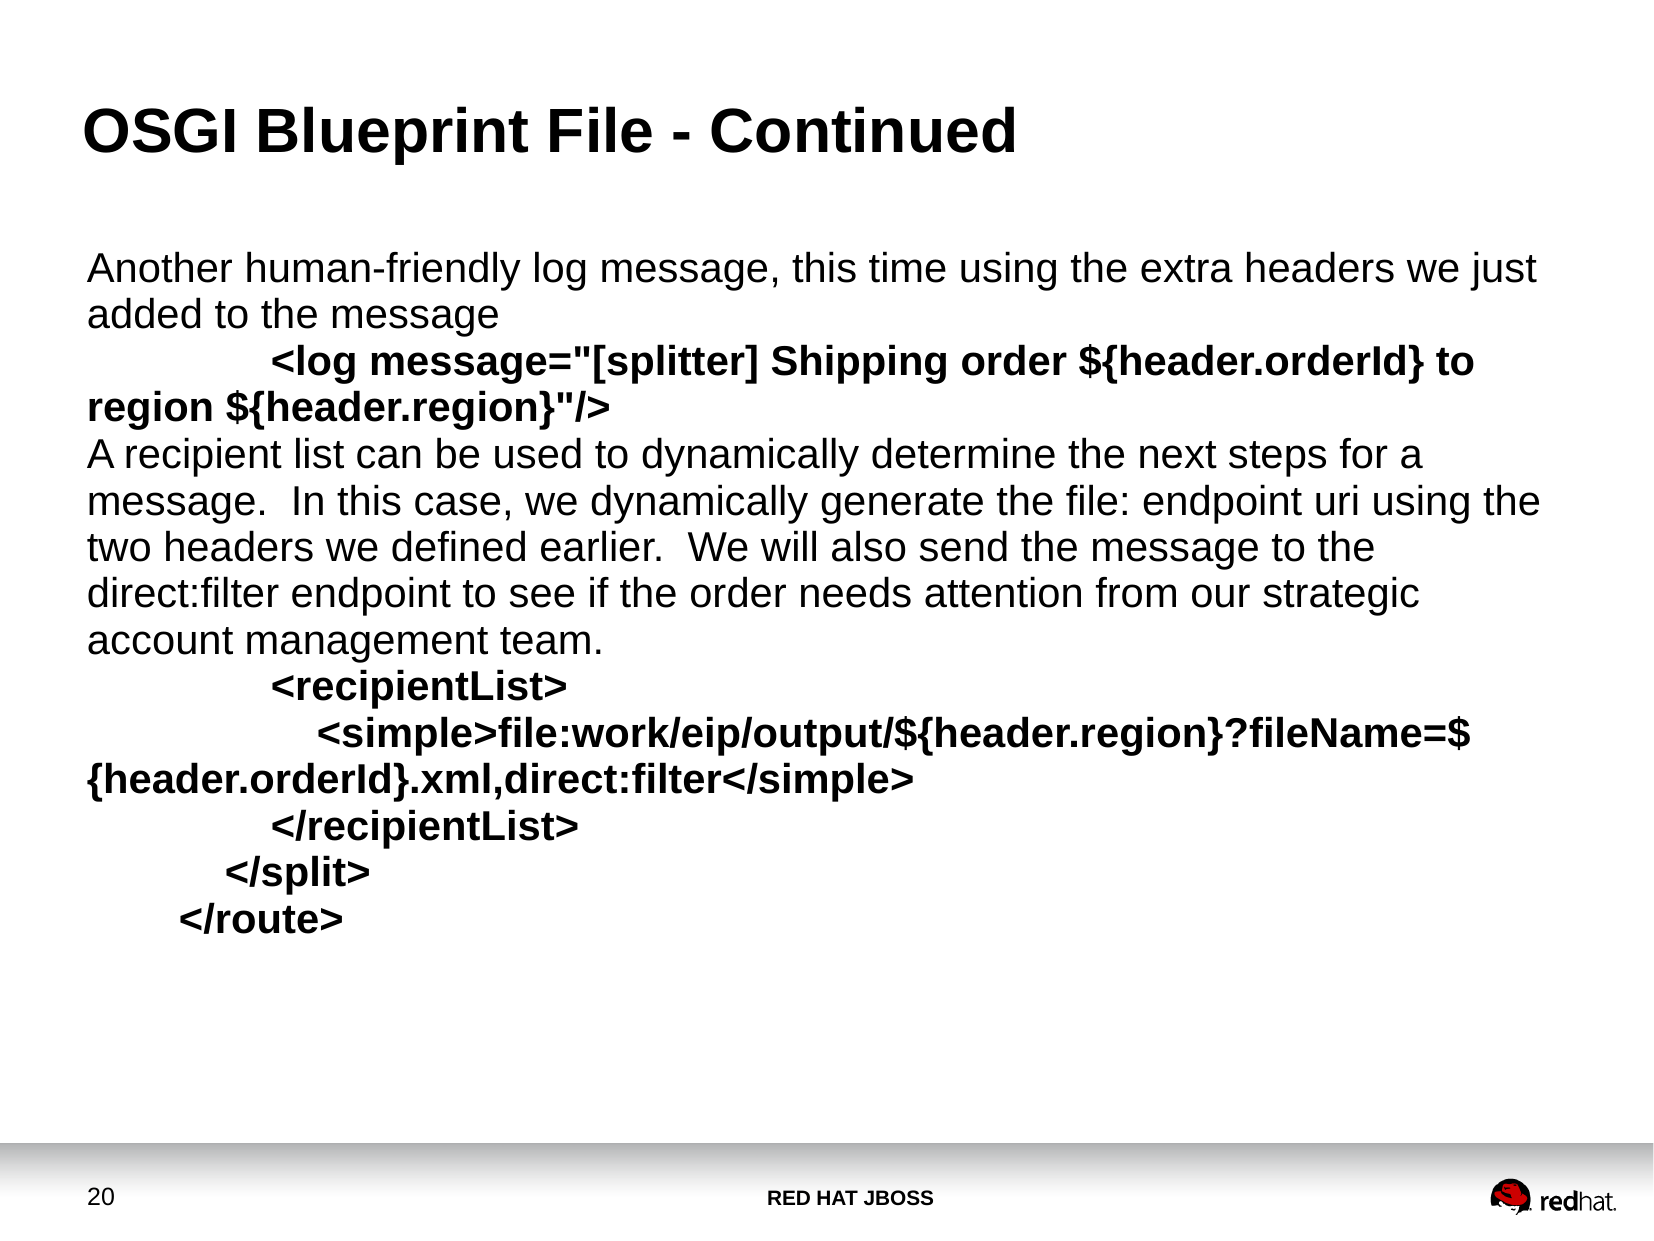

# OSGI Blueprint File - Continued
Another human-friendly log message, this time using the extra headers we just added to the message
 <log message="[splitter] Shipping order ${header.orderId} to region ${header.region}"/>
A recipient list can be used to dynamically determine the next steps for a message. In this case, we dynamically generate the file: endpoint uri using the two headers we defined earlier. We will also send the message to the direct:filter endpoint to see if the order needs attention from our strategic account management team.
 <recipientList>
 <simple>file:work/eip/output/${header.region}?fileName=${header.orderId}.xml,direct:filter</simple>
 </recipientList>
 </split>
 </route>